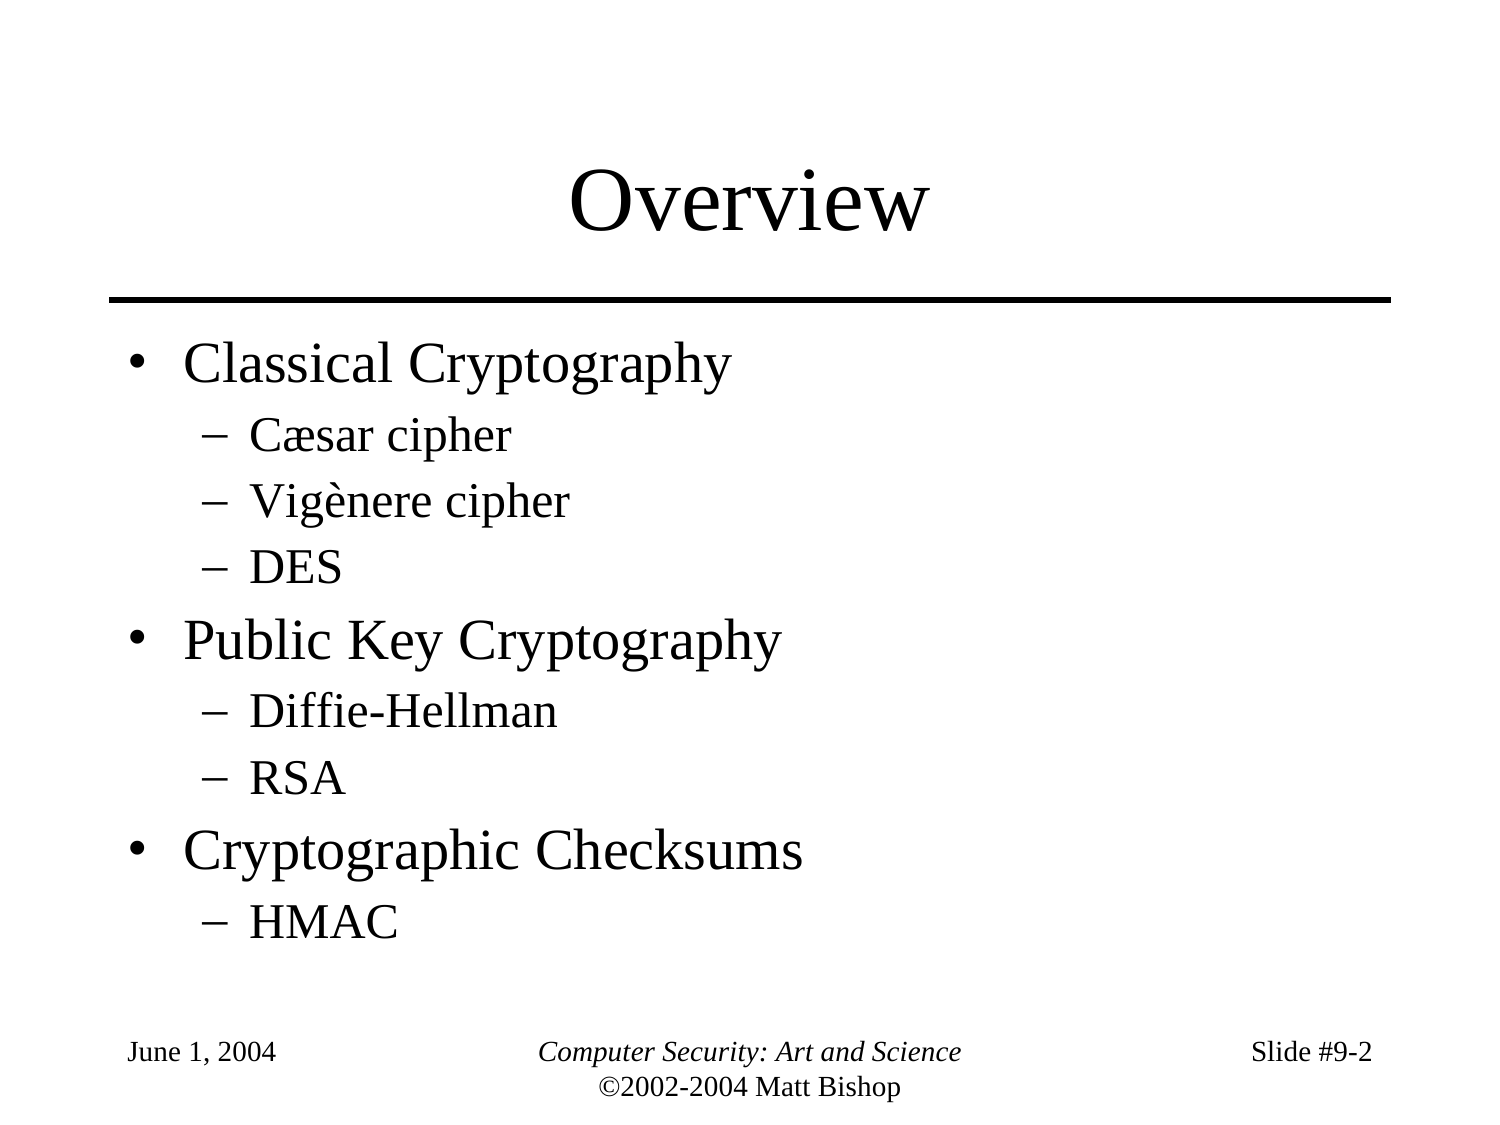

# Overview
Classical Cryptography
Cæsar cipher
Vigènere cipher
DES
Public Key Cryptography
Diffie-Hellman
RSA
Cryptographic Checksums
HMAC
June 1, 2004
Computer Security: Art and Science
2